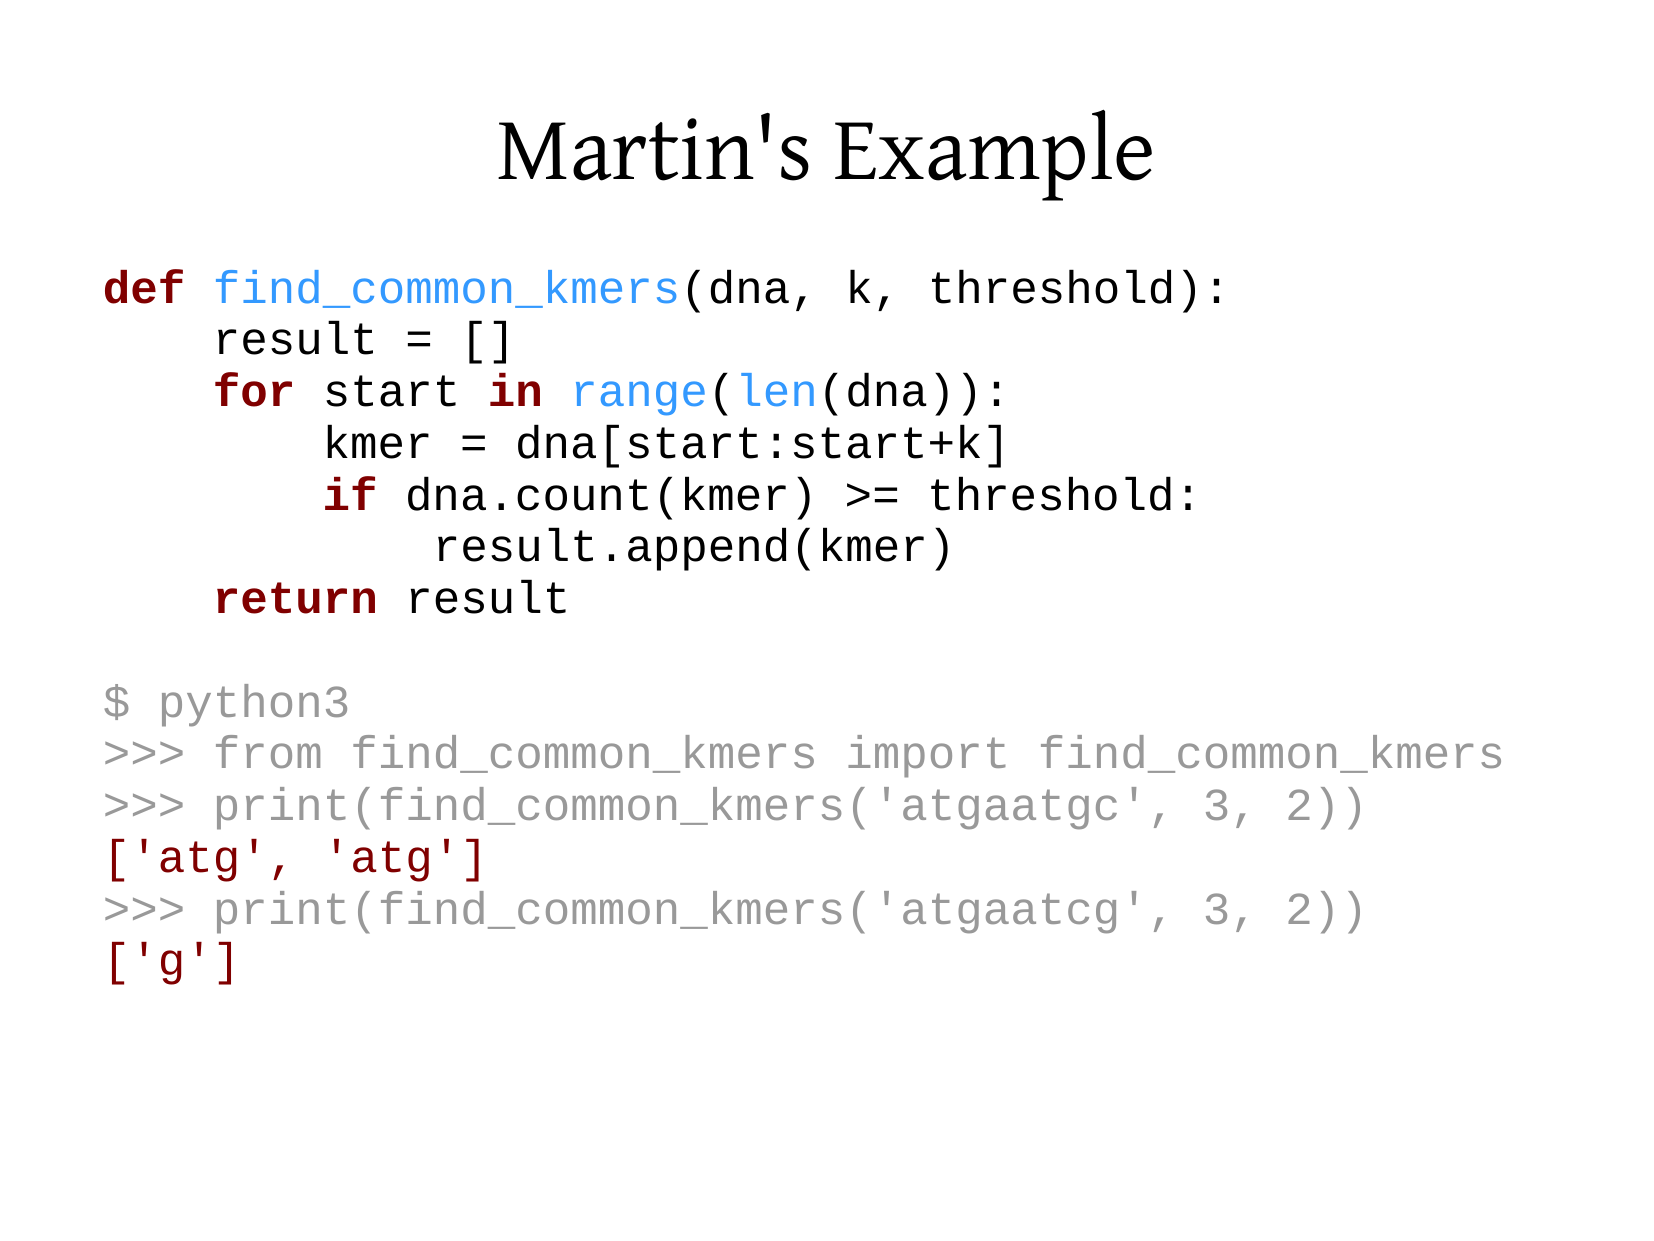

# Martin's Example
def find_common_kmers(dna, k, threshold):
 result = []
 for start in range(len(dna)):
 kmer = dna[start:start+k]
 if dna.count(kmer) >= threshold:
 result.append(kmer)
 return result
$ python3
>>> from find_common_kmers import find_common_kmers
>>> print(find_common_kmers('atgaatgc', 3, 2))
['atg', 'atg']
>>> print(find_common_kmers('atgaatcg', 3, 2))
['g']